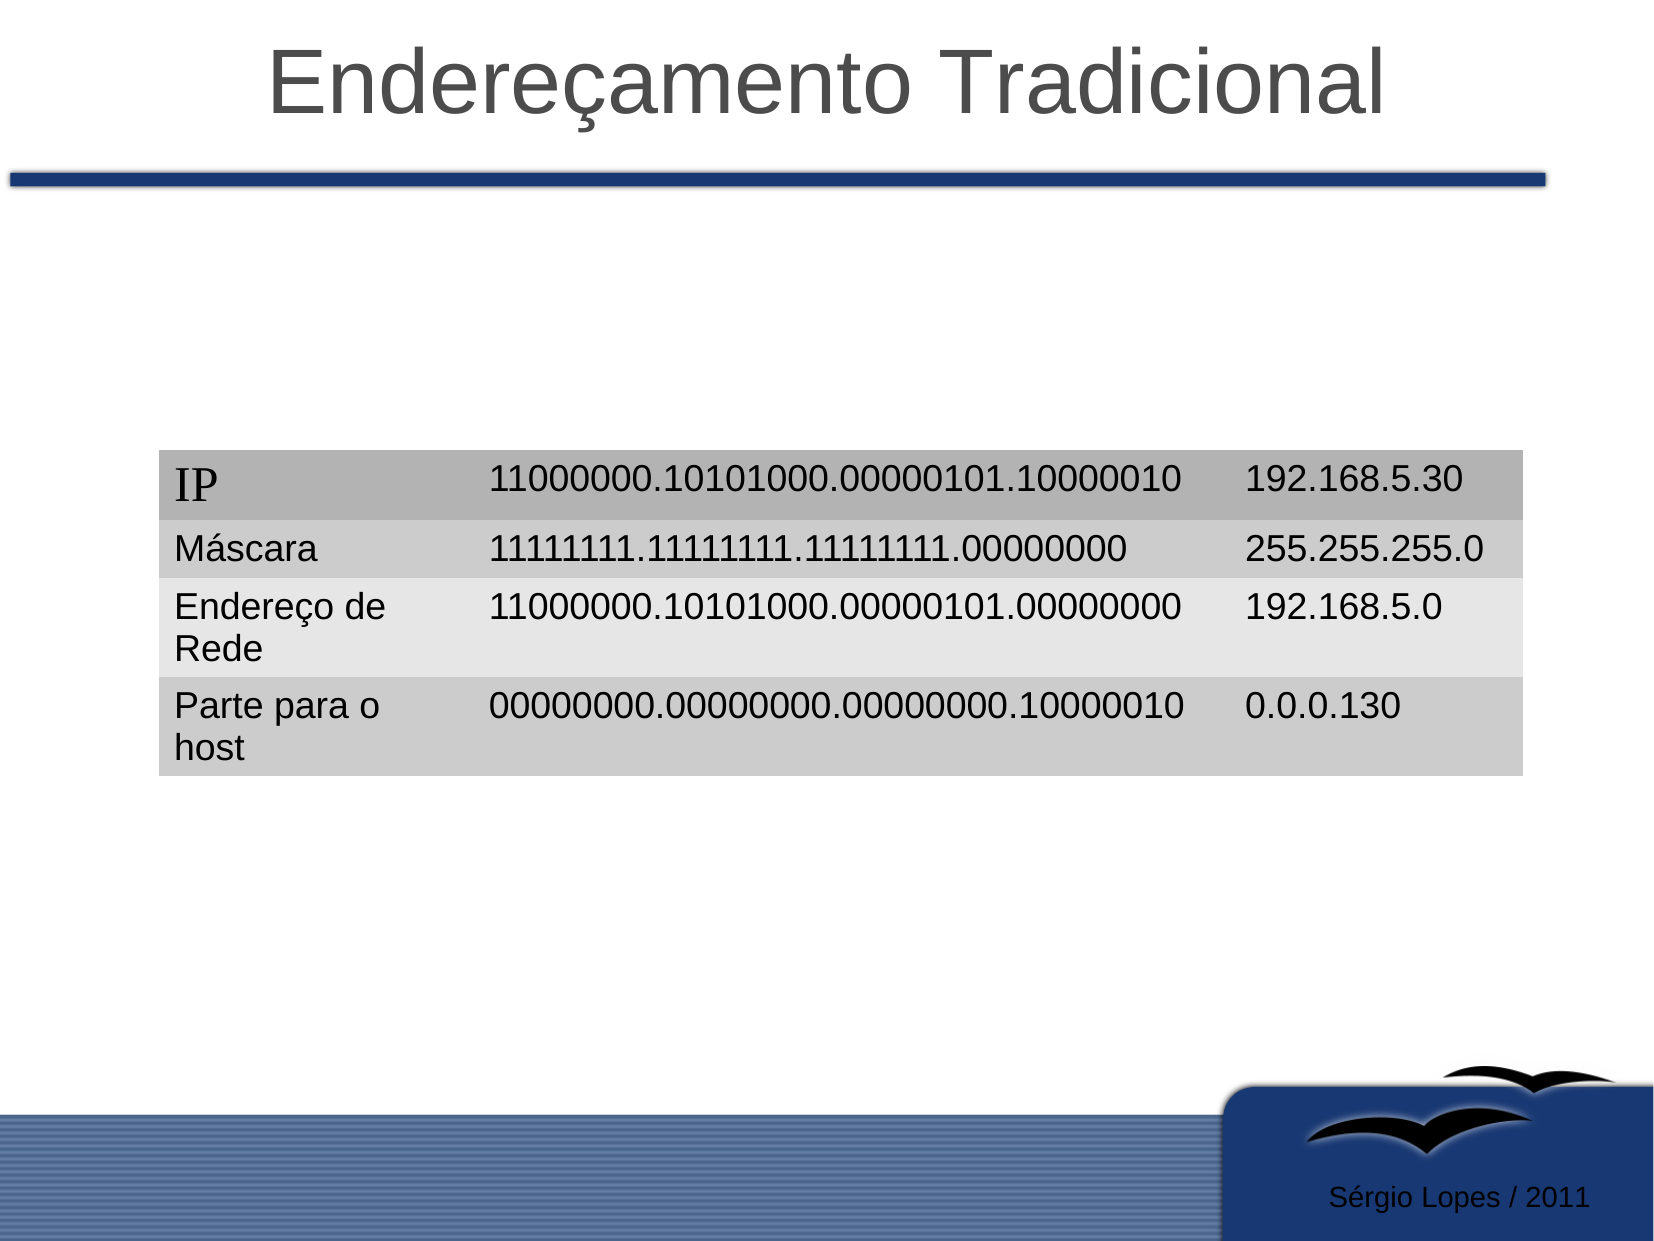

# Endereçamento Tradicional
| IP | 11000000.10101000.00000101.10000010 | 192.168.5.30 |
| --- | --- | --- |
| Máscara | 11111111.11111111.11111111.00000000 | 255.255.255.0 |
| Endereço de Rede | 11000000.10101000.00000101.00000000 | 192.168.5.0 |
| Parte para o host | 00000000.00000000.00000000.10000010 | 0.0.0.130 |
Sérgio Lopes / 2011